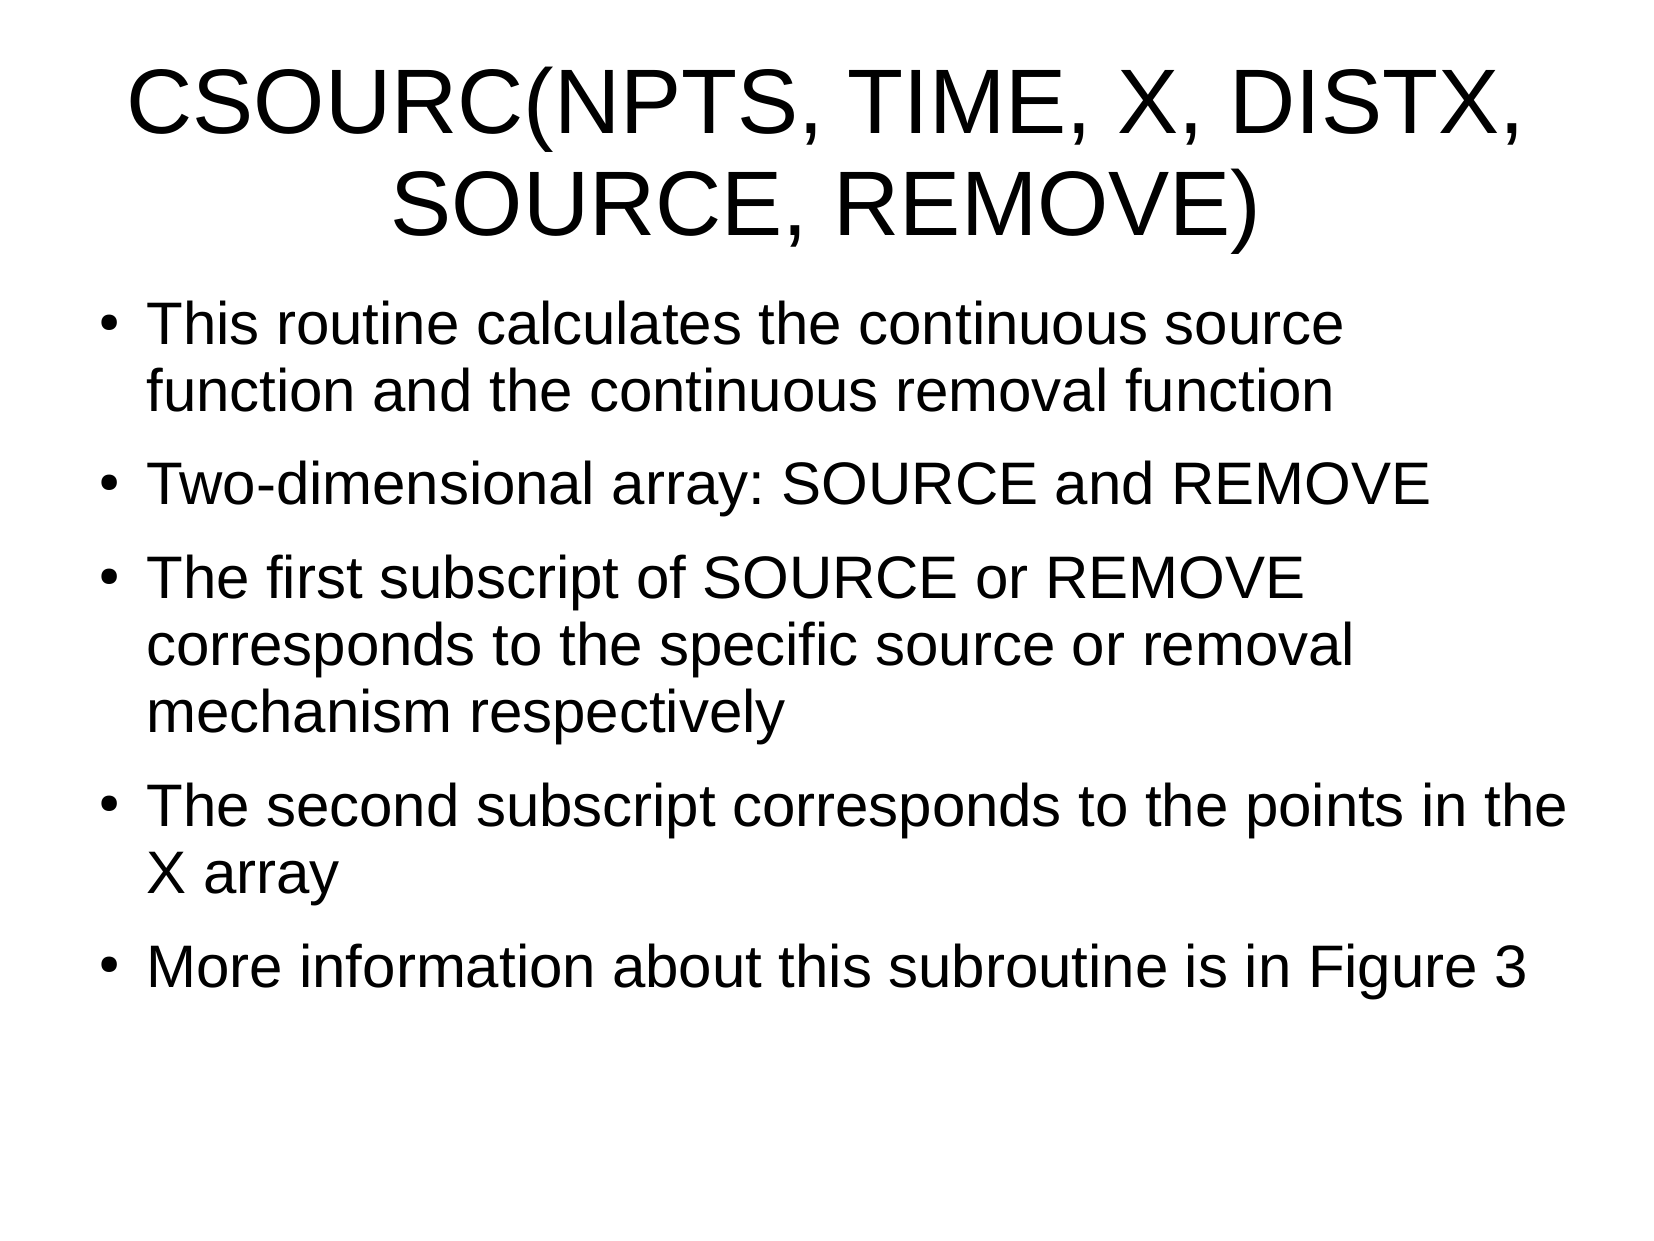

# CSOURC(NPTS, TIME, X, DISTX, SOURCE, REMOVE)
This routine calculates the continuous source function and the continuous removal function
Two-dimensional array: SOURCE and REMOVE
The first subscript of SOURCE or REMOVE corresponds to the specific source or removal mechanism respectively
The second subscript corresponds to the points in the X array
More information about this subroutine is in Figure 3